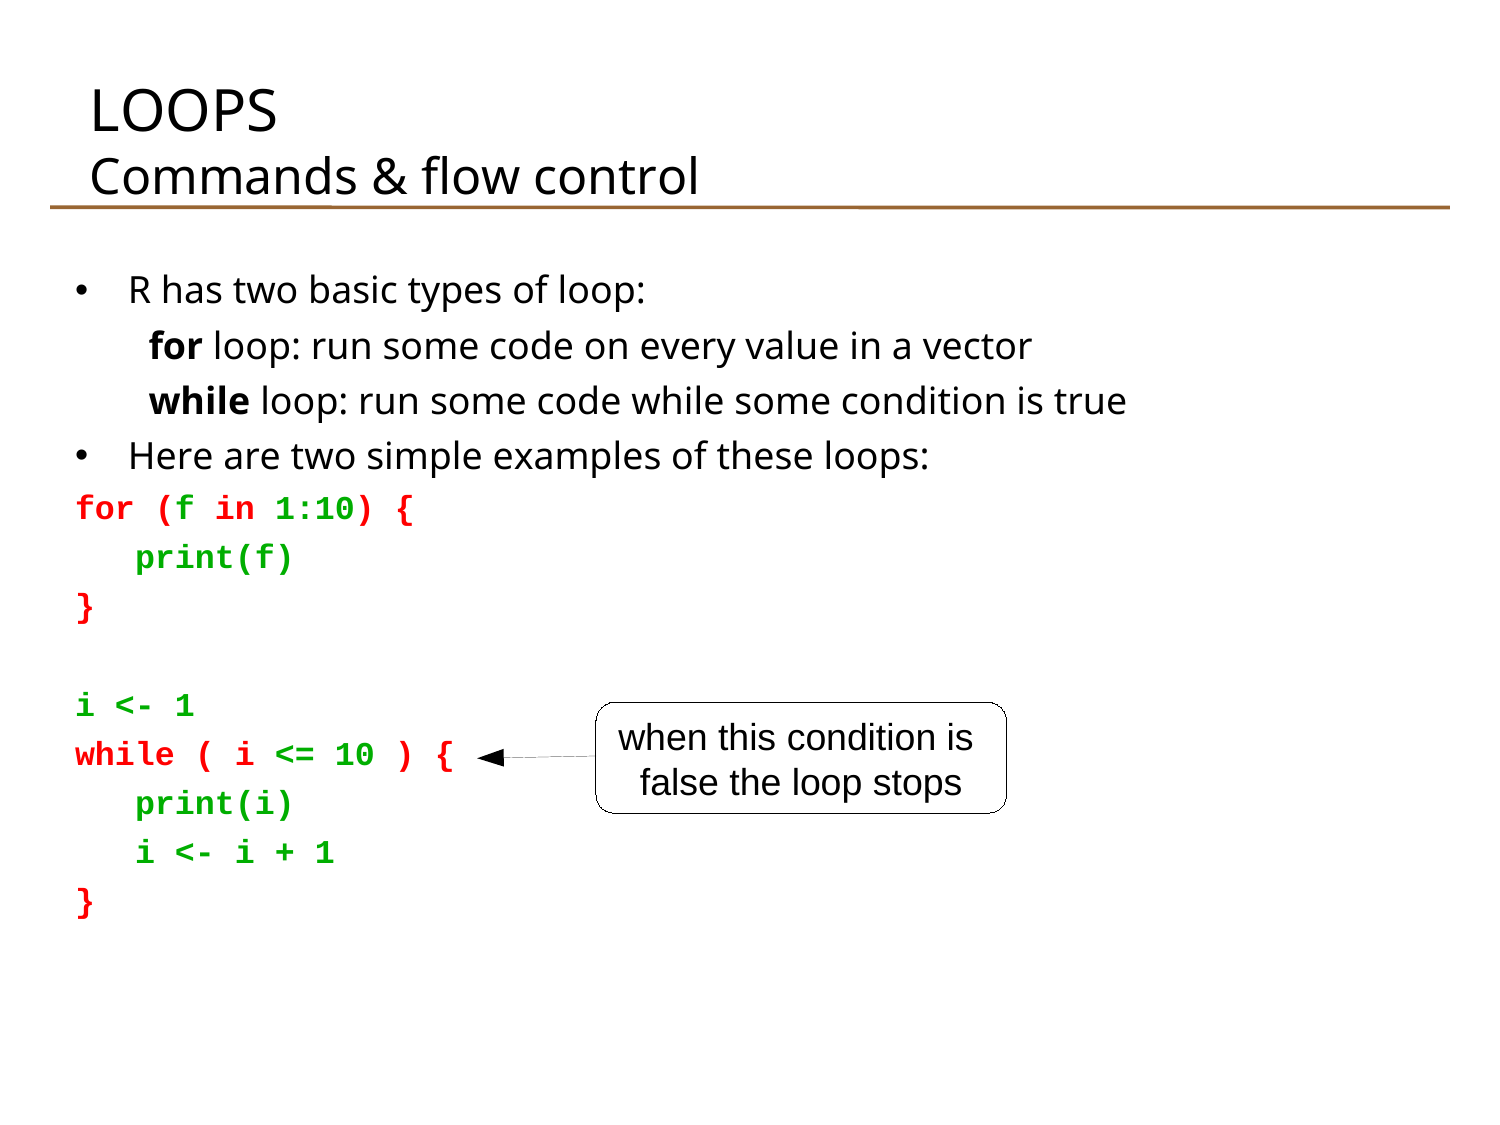

LOOPS
Commands & flow control
R has two basic types of loop:
	for loop: run some code on every value in a vector
	while loop: run some code while some condition is true
Here are two simple examples of these loops:
for (f in 1:10) {
 print(f)
}
i <- 1
while ( i <= 10 ) {
 print(i)
 i <- i + 1
}
when this condition is
false the loop stops